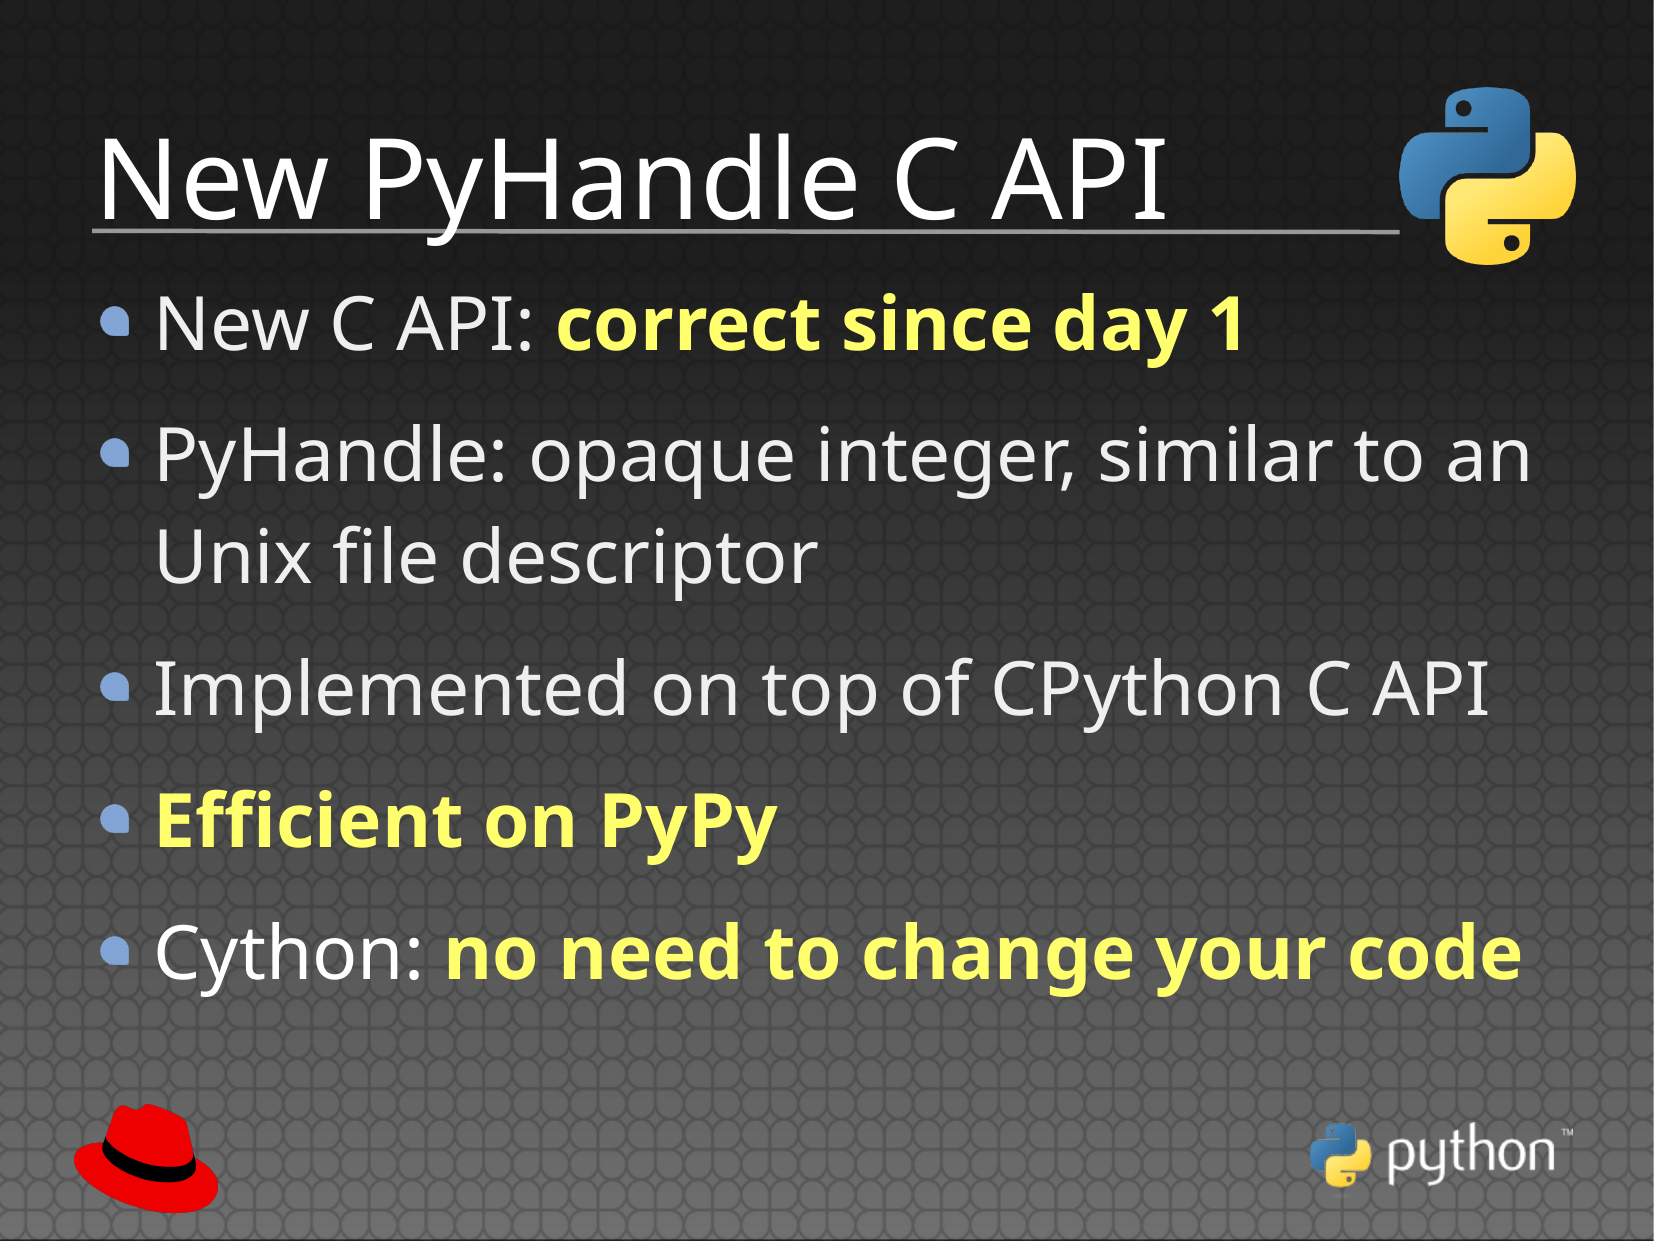

New PyHandle C API
# New C API: correct since day 1
PyHandle: opaque integer, similar to an Unix file descriptor
Implemented on top of CPython C API
Efficient on PyPy
Cython: no need to change your code